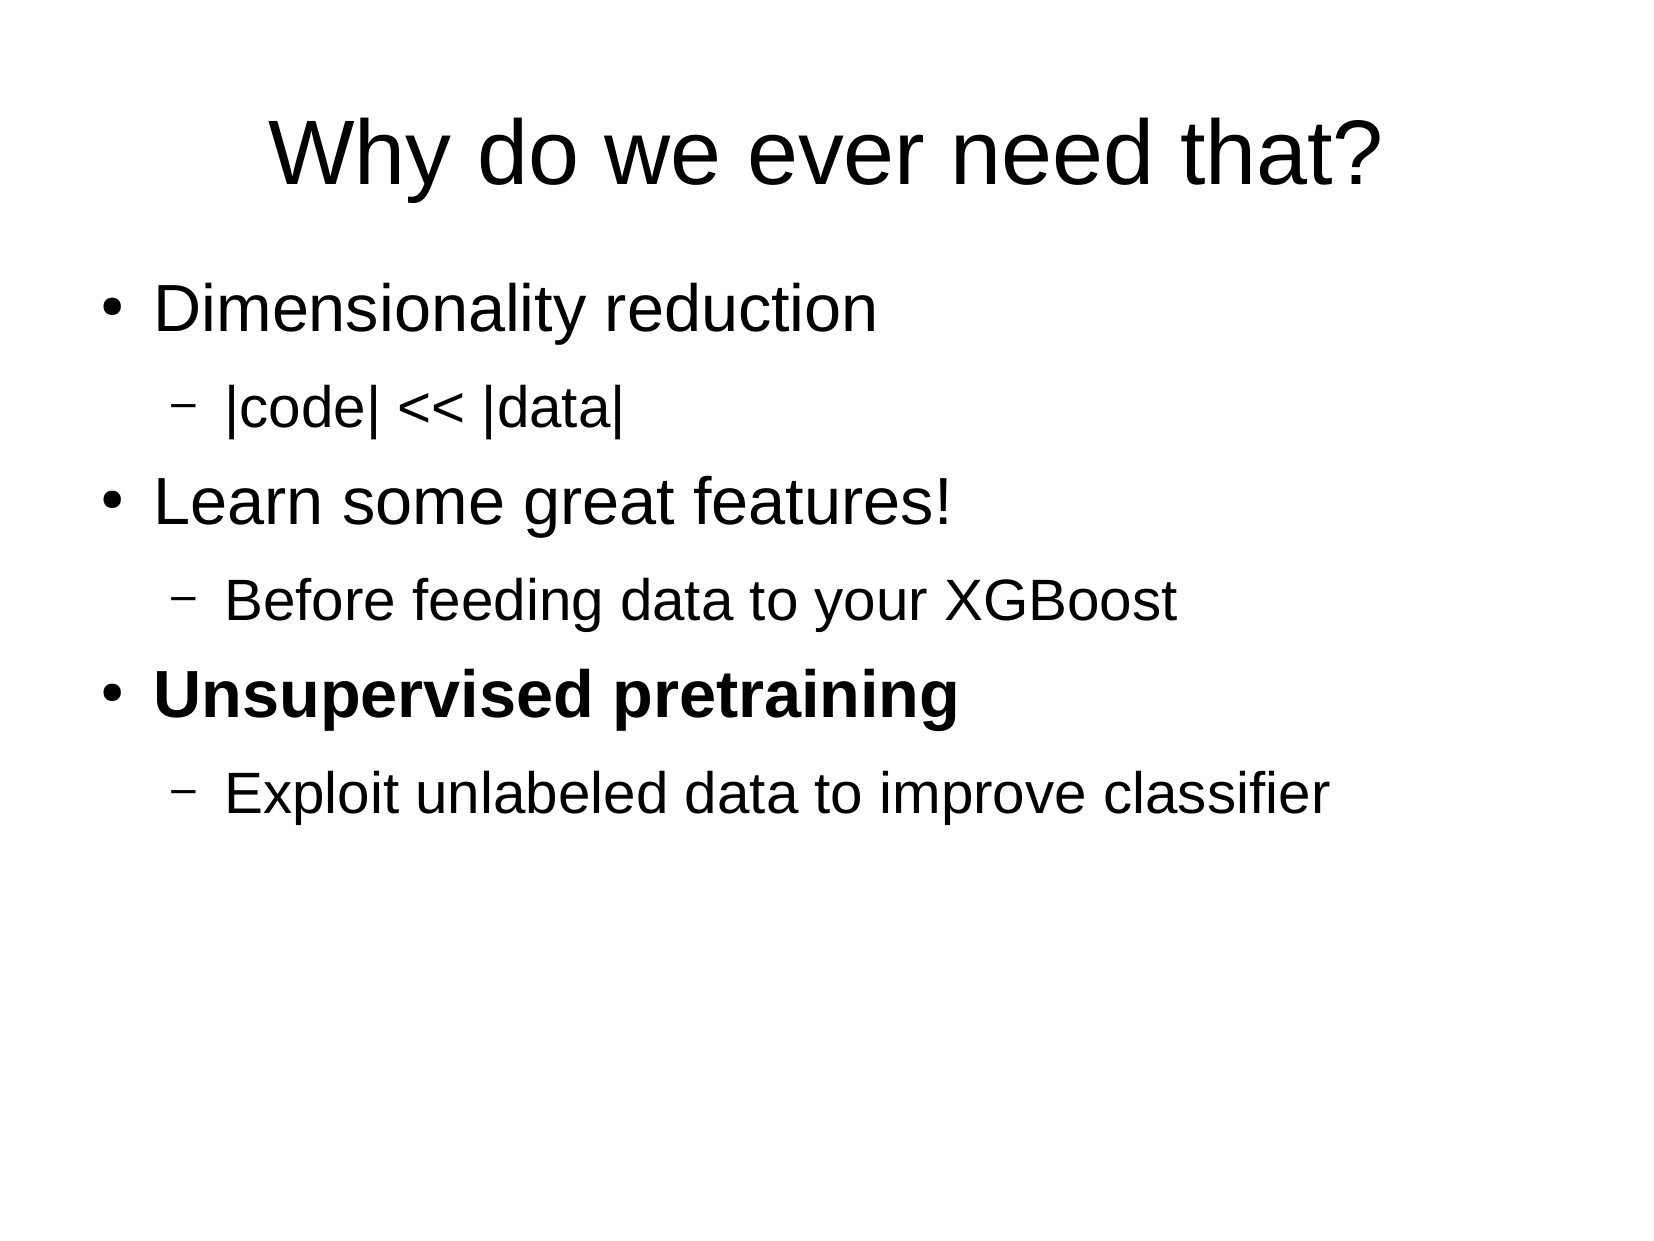

# Why do we ever need that?
Dimensionality reduction
|code| << |data|
Learn some great features!
Before feeding data to your XGBoost
Unsupervised pretraining
Exploit unlabeled data to improve classifier